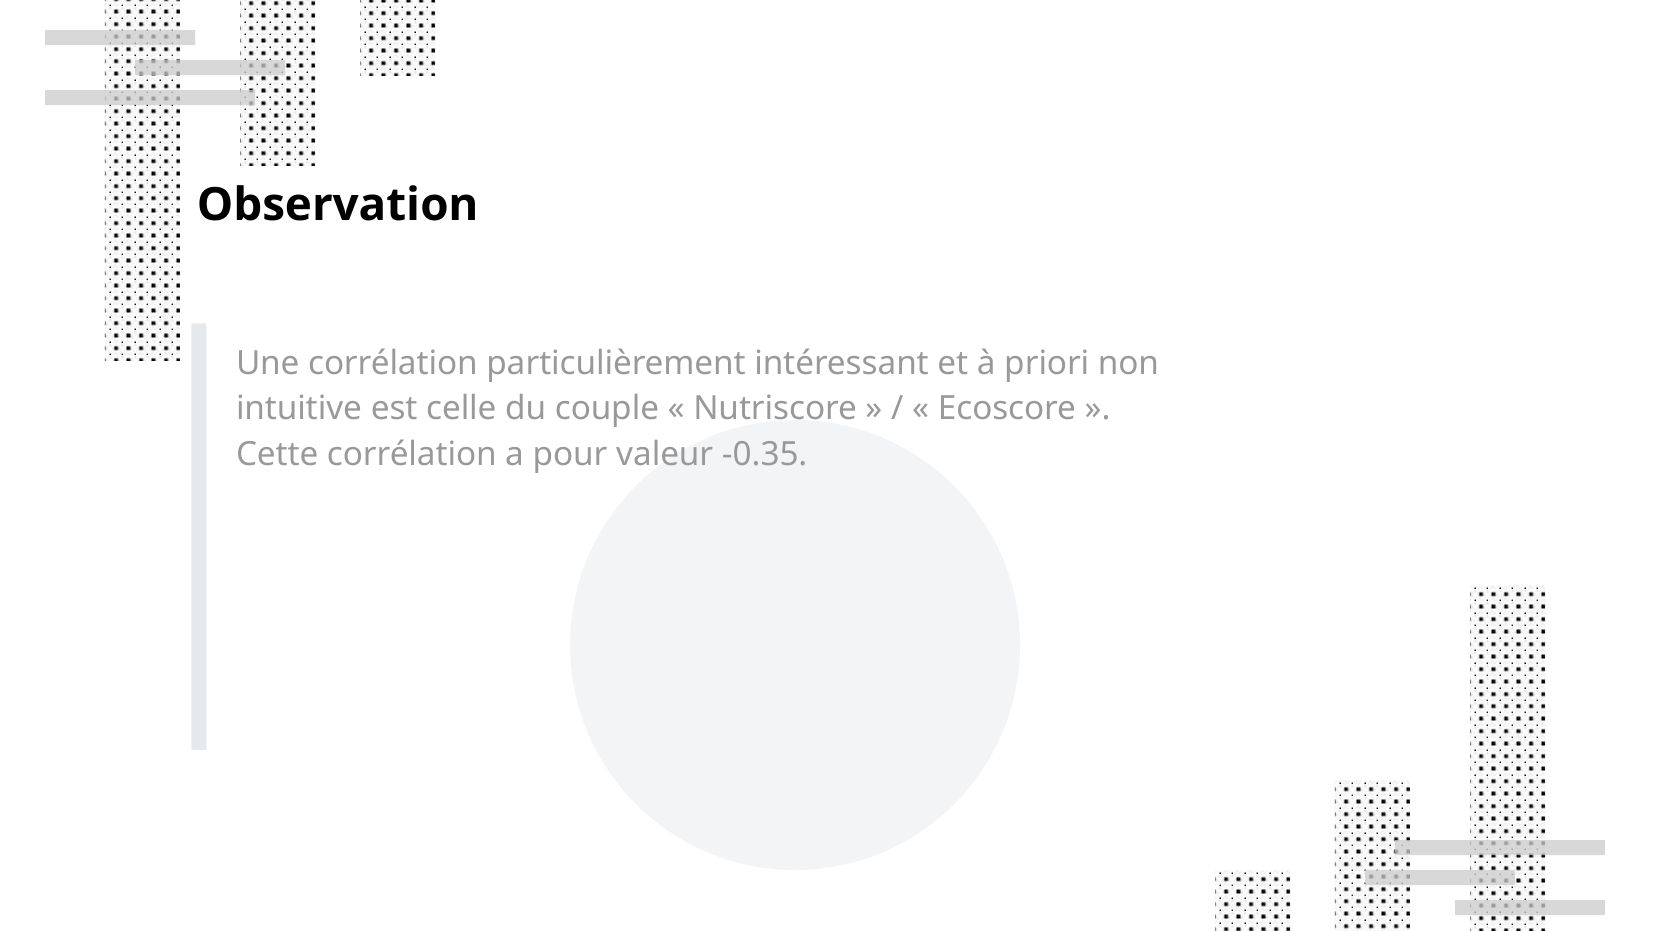

Observation
Une corrélation particulièrement intéressant et à priori non intuitive est celle du couple « Nutriscore » / « Ecoscore ». Cette corrélation a pour valeur -0.35.